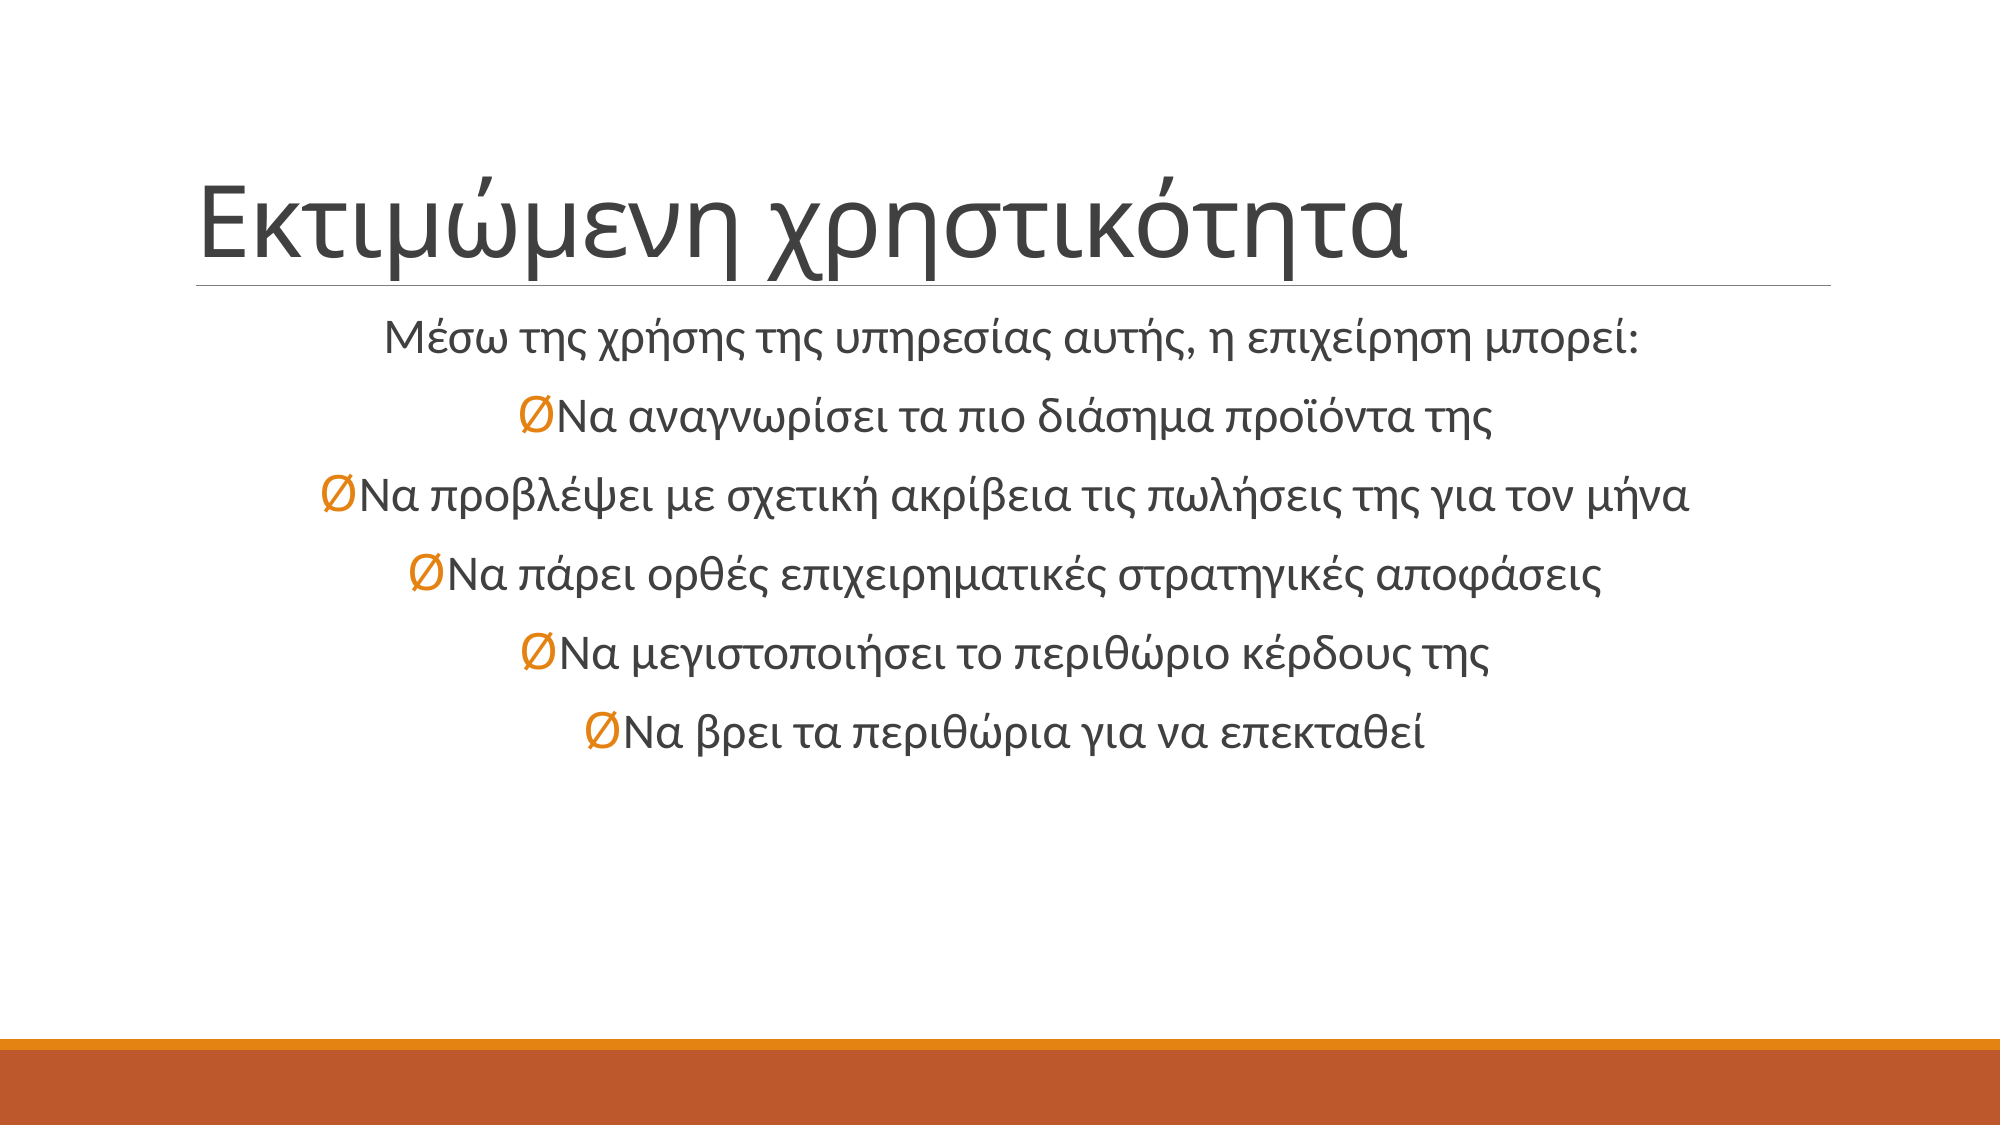

# Εκτιμώμενη χρηστικότητα
Μέσω της χρήσης της υπηρεσίας αυτής, η επιχείρηση μπορεί:
Να αναγνωρίσει τα πιο διάσημα προϊόντα της
Να προβλέψει με σχετική ακρίβεια τις πωλήσεις της για τον μήνα
Να πάρει ορθές επιχειρηματικές στρατηγικές αποφάσεις
Να μεγιστοποιήσει το περιθώριο κέρδους της
Να βρει τα περιθώρια για να επεκταθεί